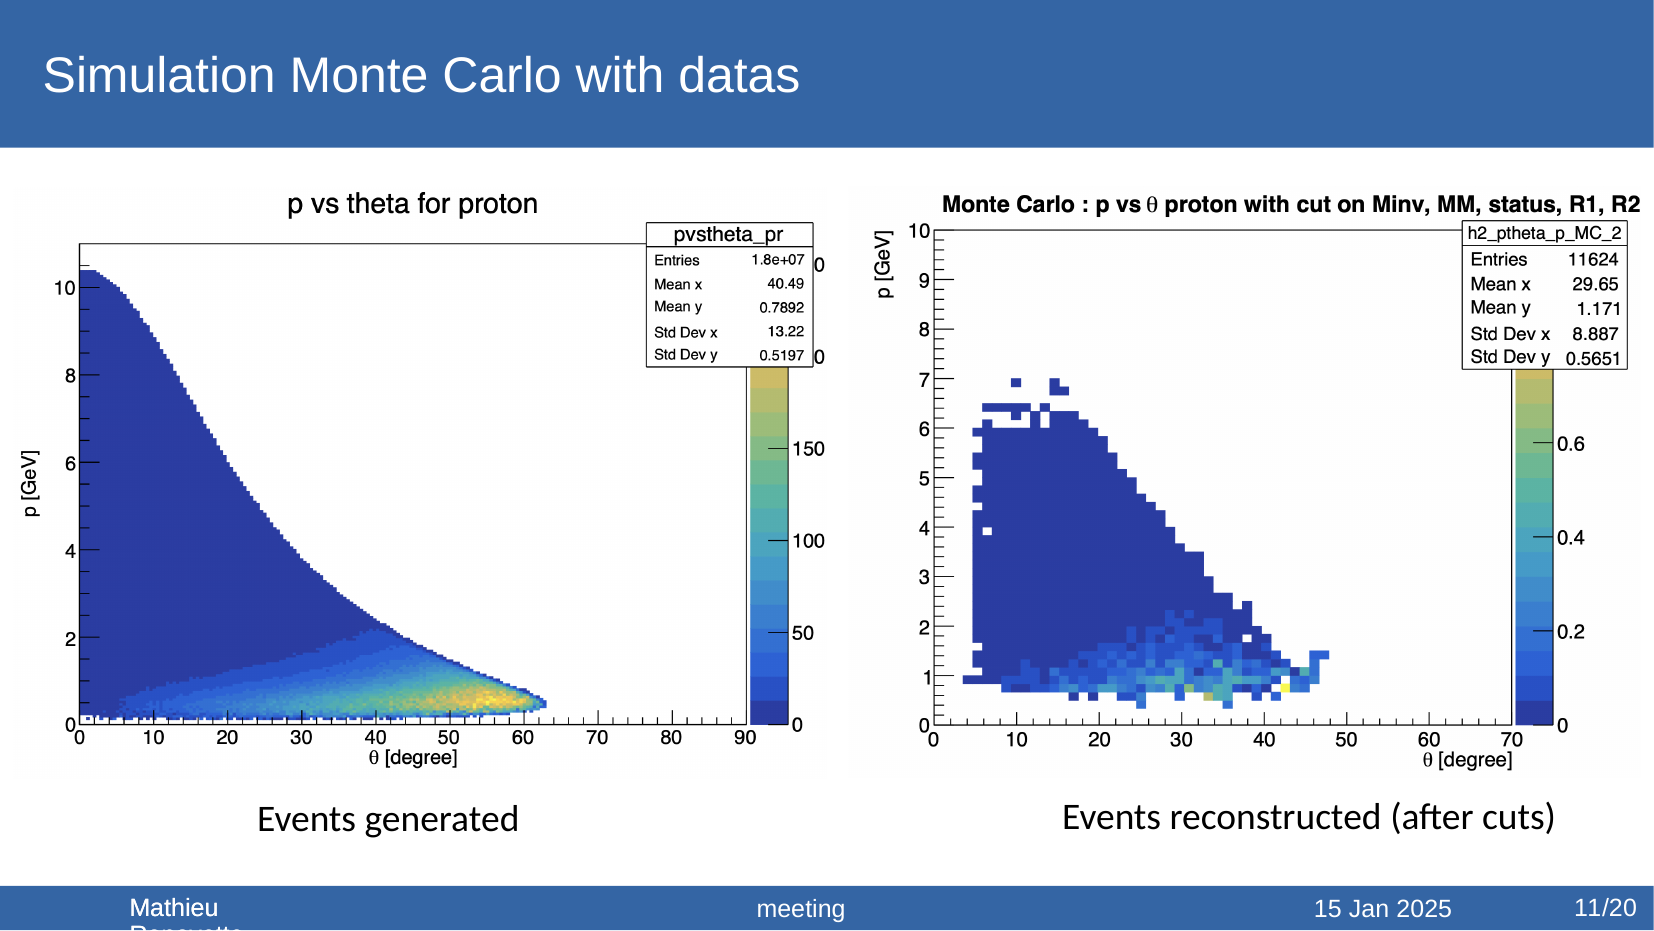

Simulation Monte Carlo with datas
Events reconstructed (after cuts)
Events generated
Mathieu Ronayette
11/20
Mathieu Ronayette
 meeting
15 Jan 2025